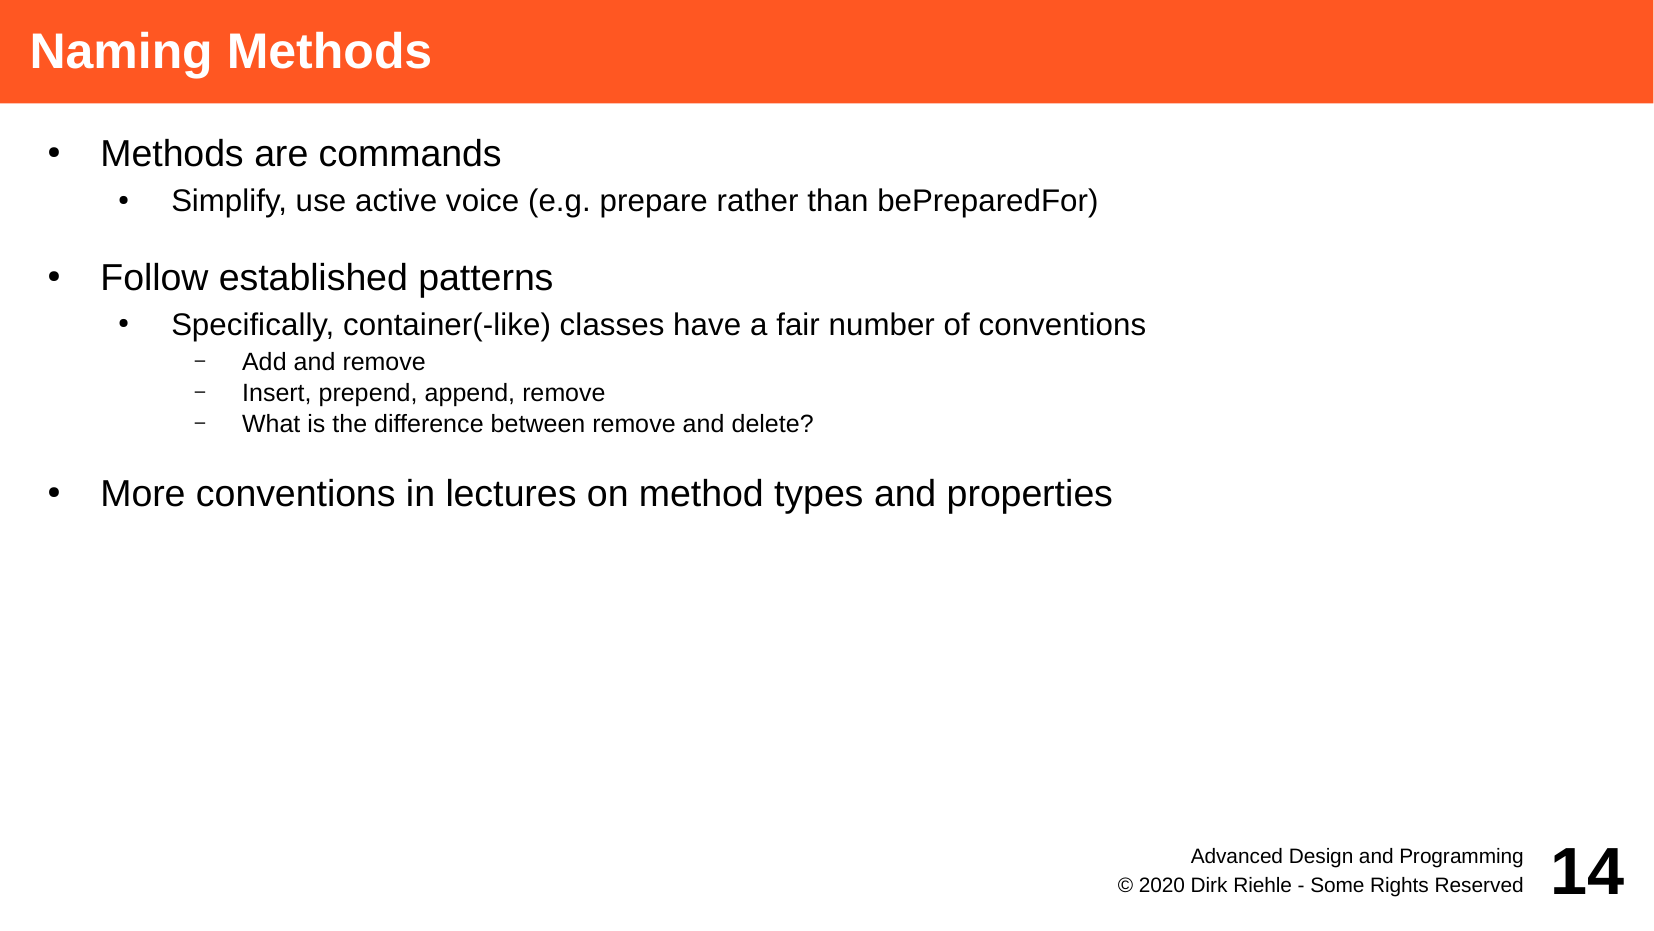

# Naming Methods
Methods are commands
Simplify, use active voice (e.g. prepare rather than bePreparedFor)
Follow established patterns
Specifically, container(-like) classes have a fair number of conventions
Add and remove
Insert, prepend, append, remove
What is the difference between remove and delete?
More conventions in lectures on method types and properties
Advanced Design and Programming
14
© 2020 Dirk Riehle - Some Rights Reserved